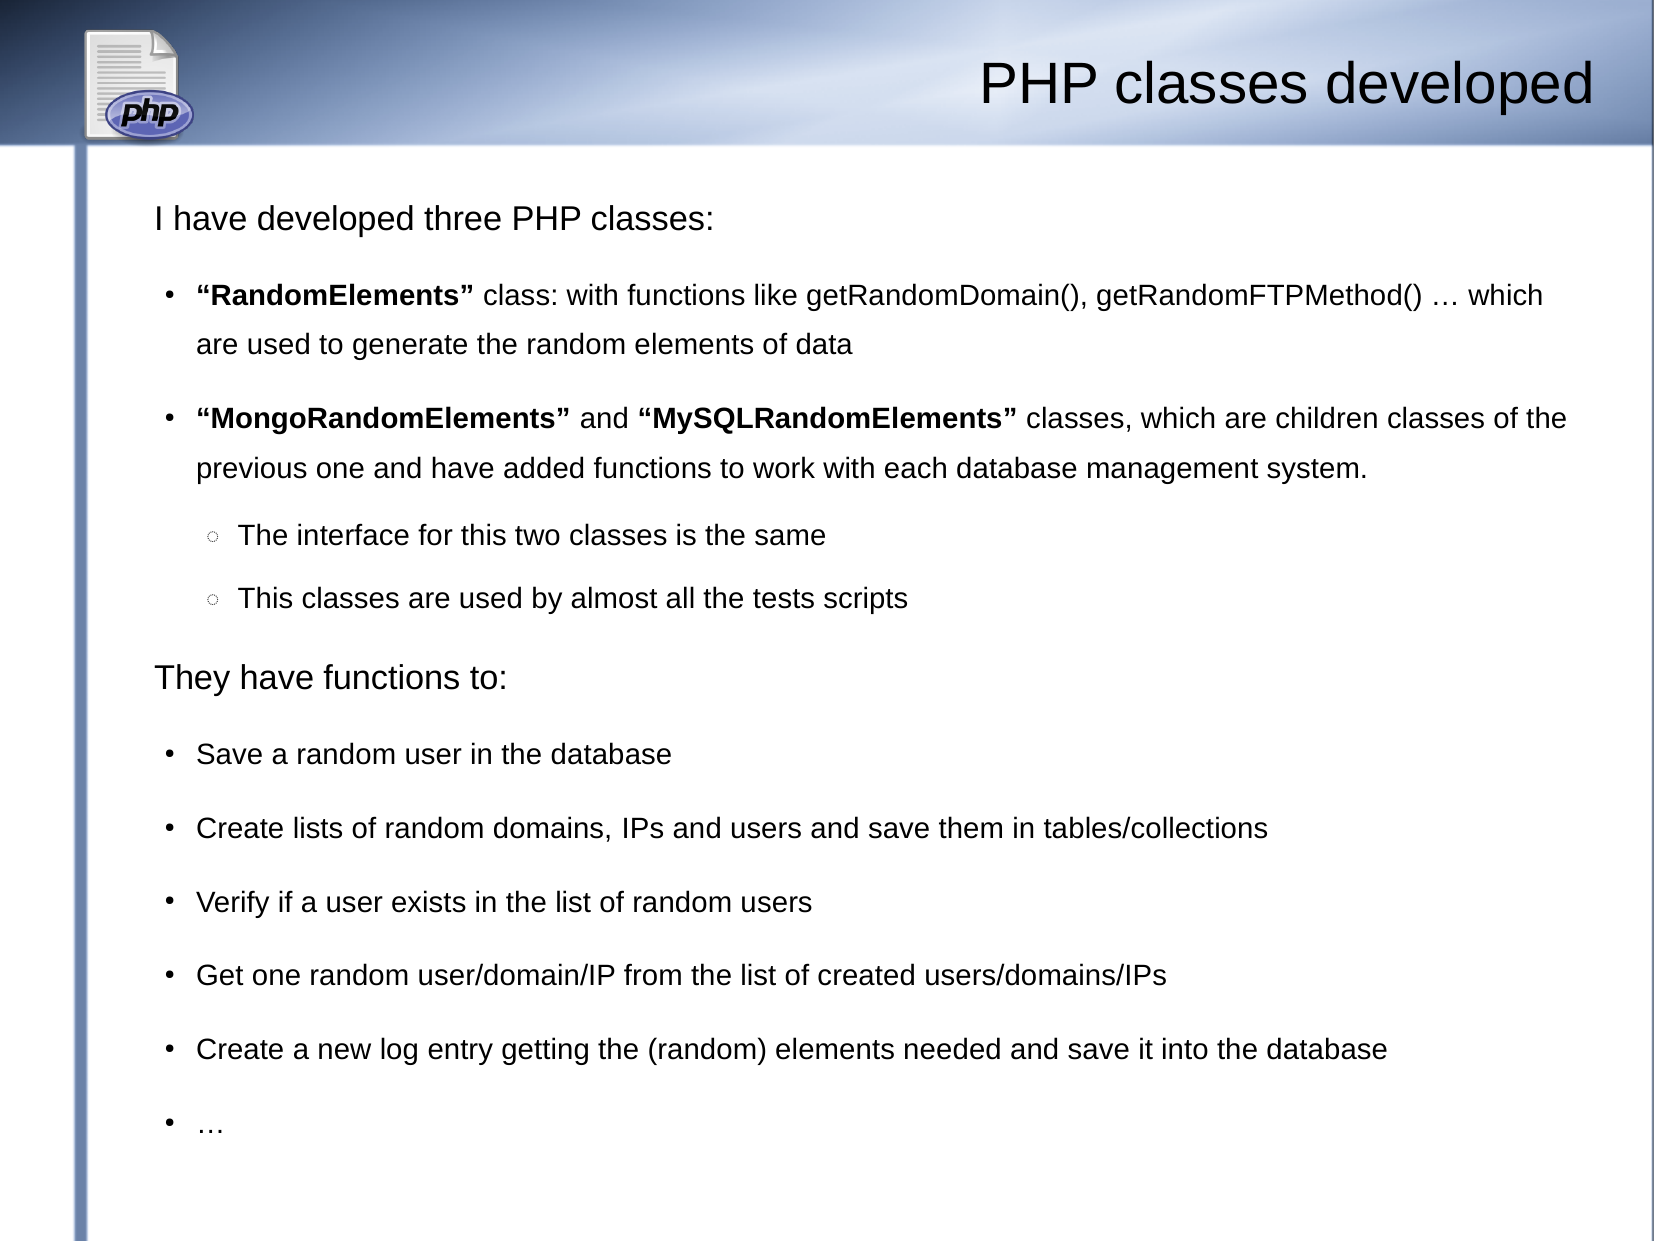

# PHP classes developed
I have developed three PHP classes:
“RandomElements” class: with functions like getRandomDomain(), getRandomFTPMethod() … which are used to generate the random elements of data
“MongoRandomElements” and “MySQLRandomElements” classes, which are children classes of the previous one and have added functions to work with each database management system.
The interface for this two classes is the same
This classes are used by almost all the tests scripts
They have functions to:
Save a random user in the database
Create lists of random domains, IPs and users and save them in tables/collections
Verify if a user exists in the list of random users
Get one random user/domain/IP from the list of created users/domains/IPs
Create a new log entry getting the (random) elements needed and save it into the database
…